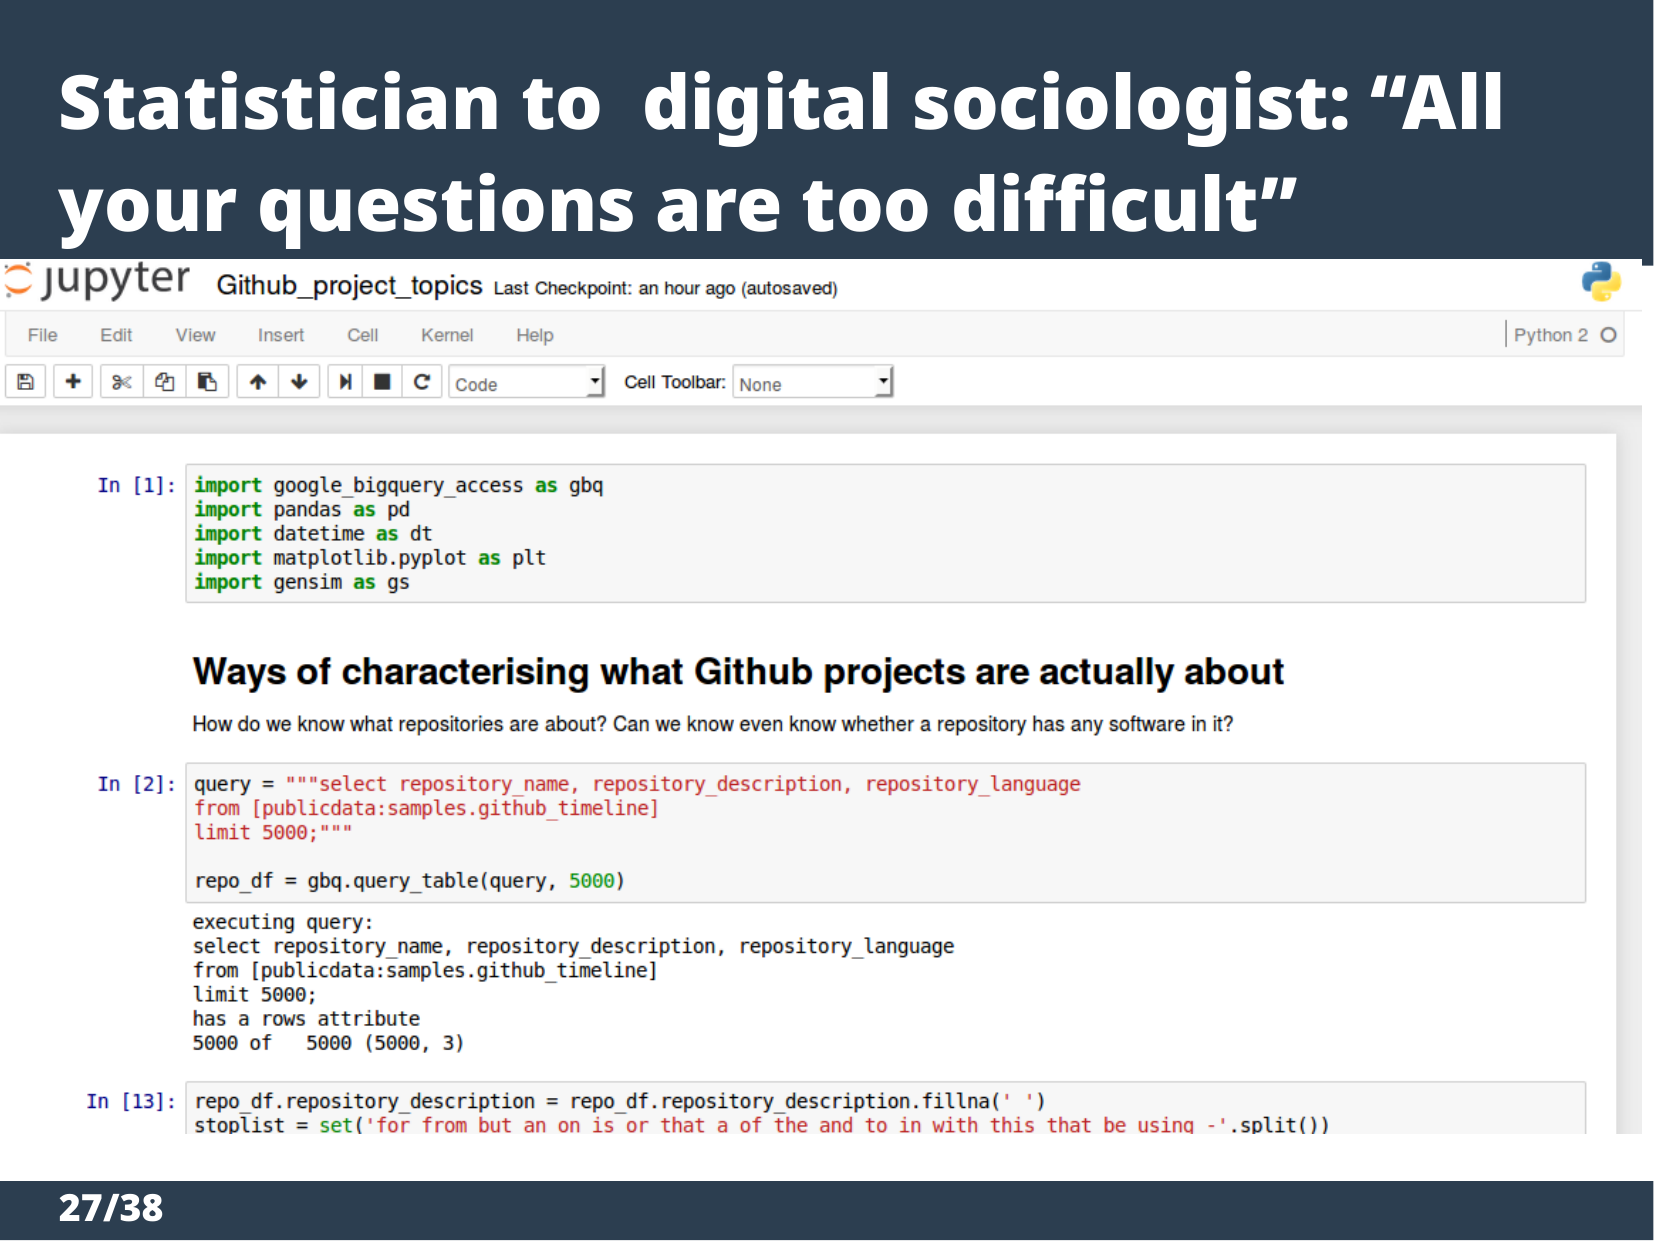

# Statistician to digital sociologist: “All your questions are too difficult”